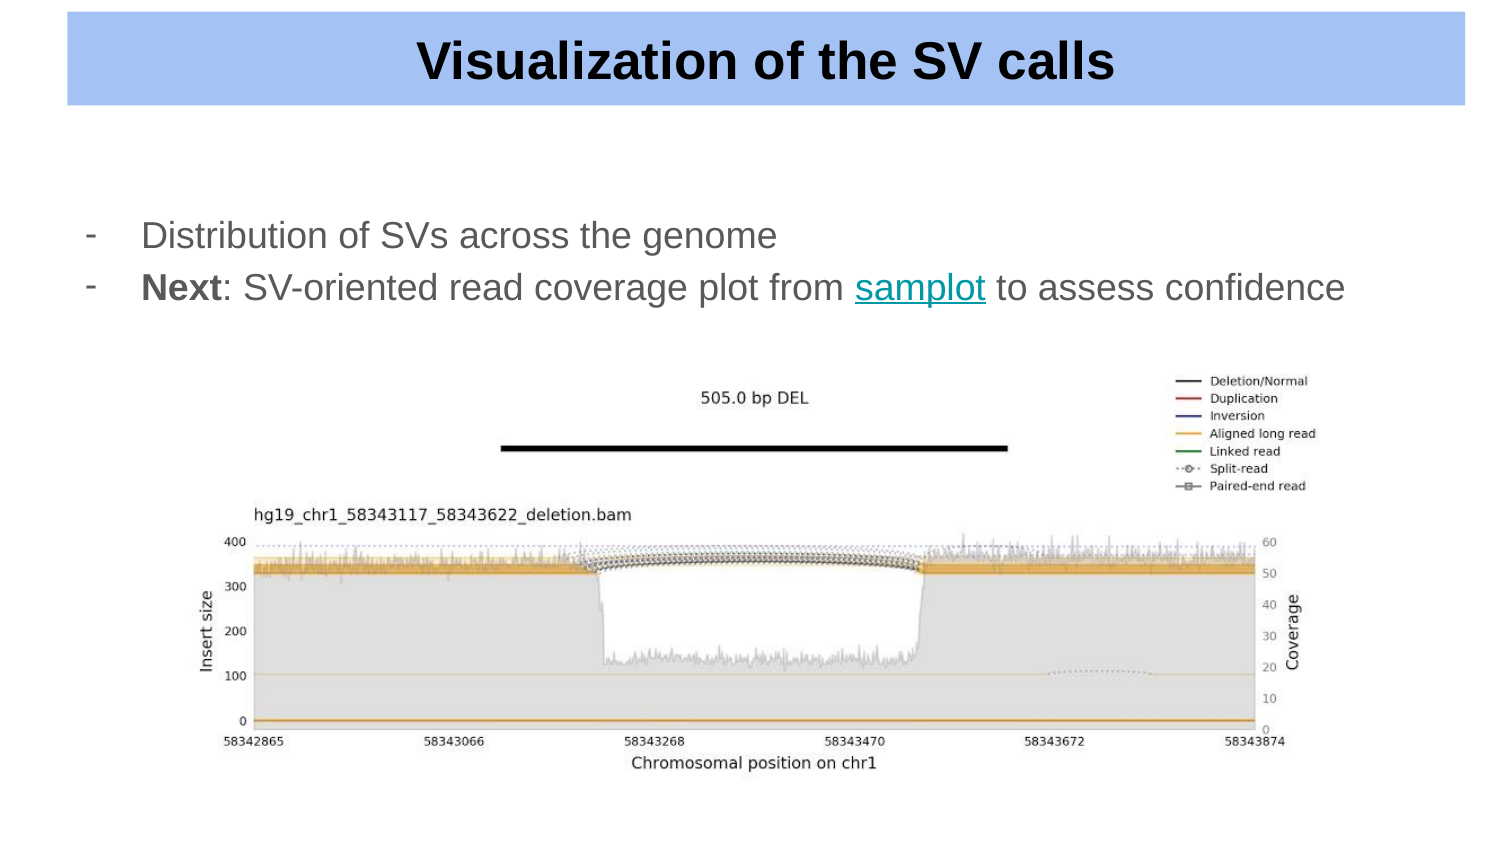

# Visualization of the SV calls
Distribution of SVs across the genome
Next: SV-oriented read coverage plot from samplot to assess confidence